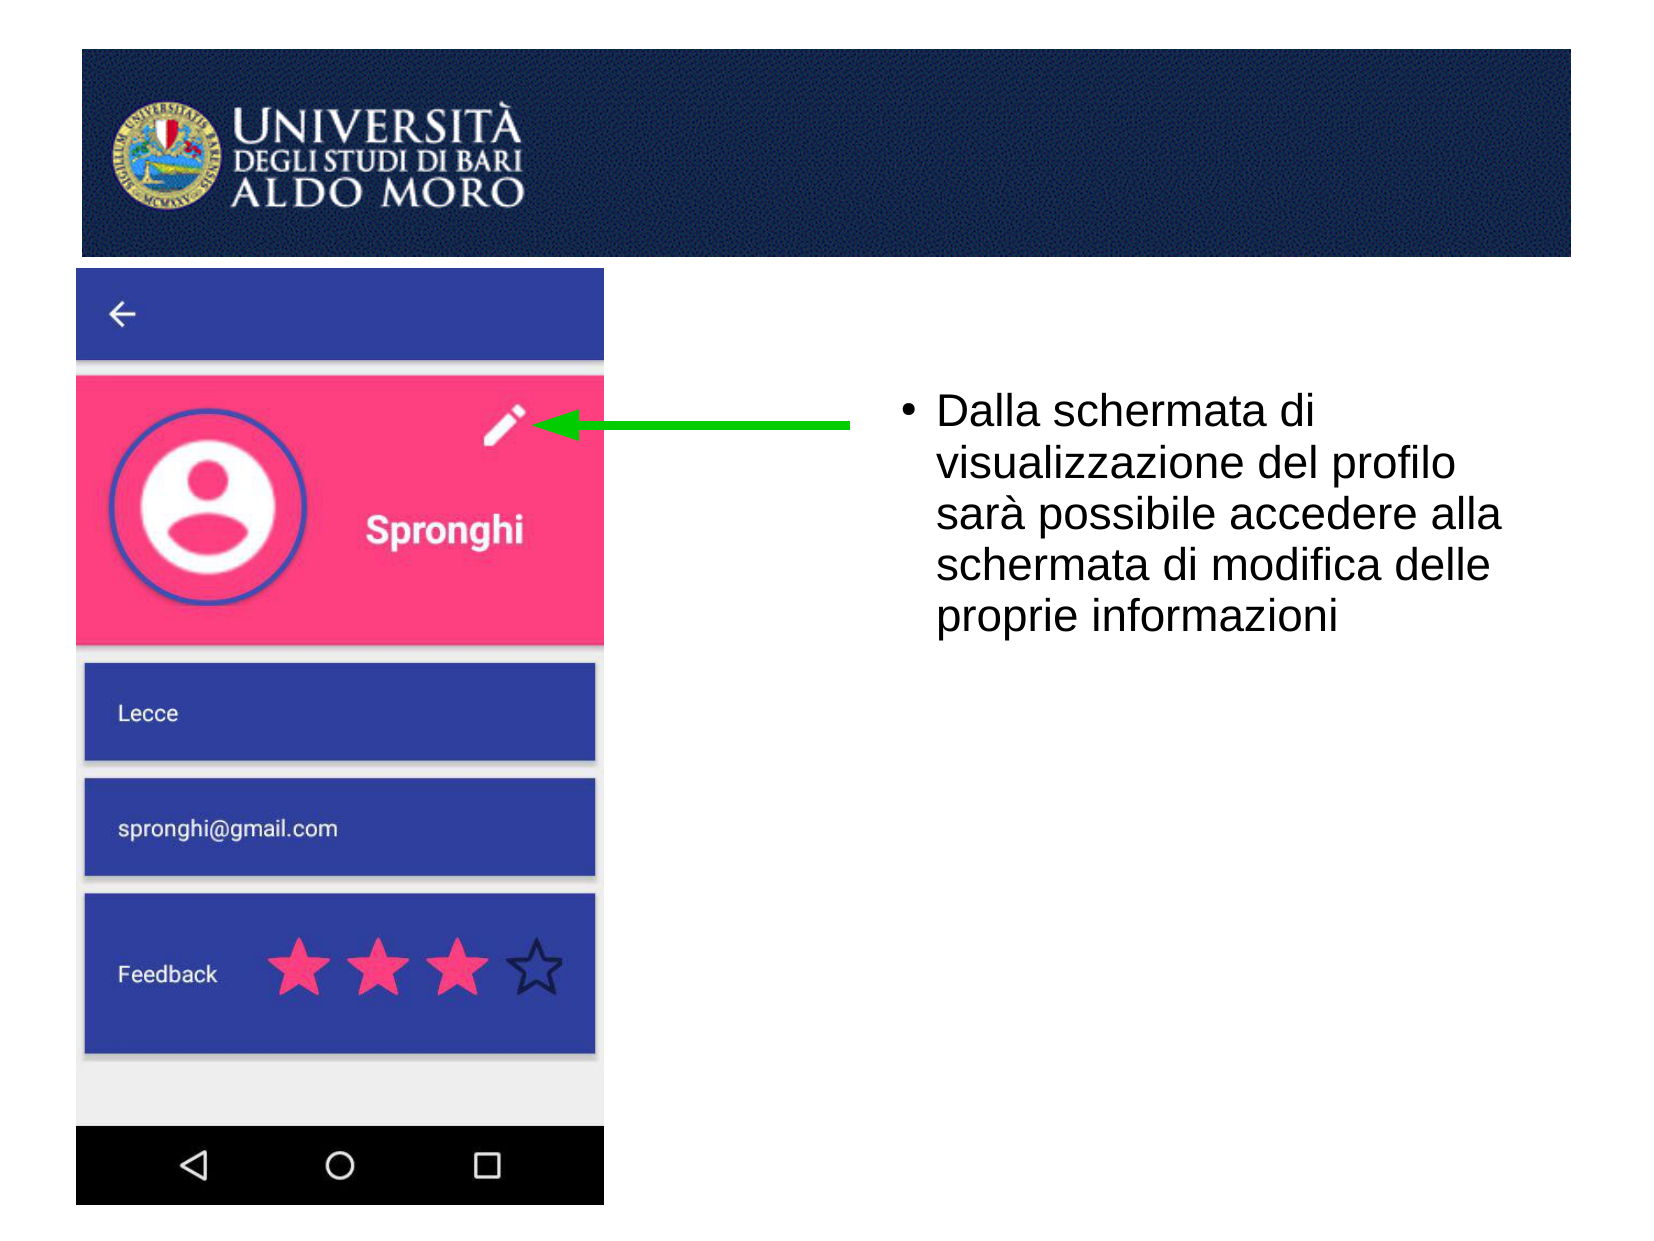

#
Dalla schermata di visualizzazione del profilo sarà possibile accedere alla schermata di modifica delle proprie informazioni